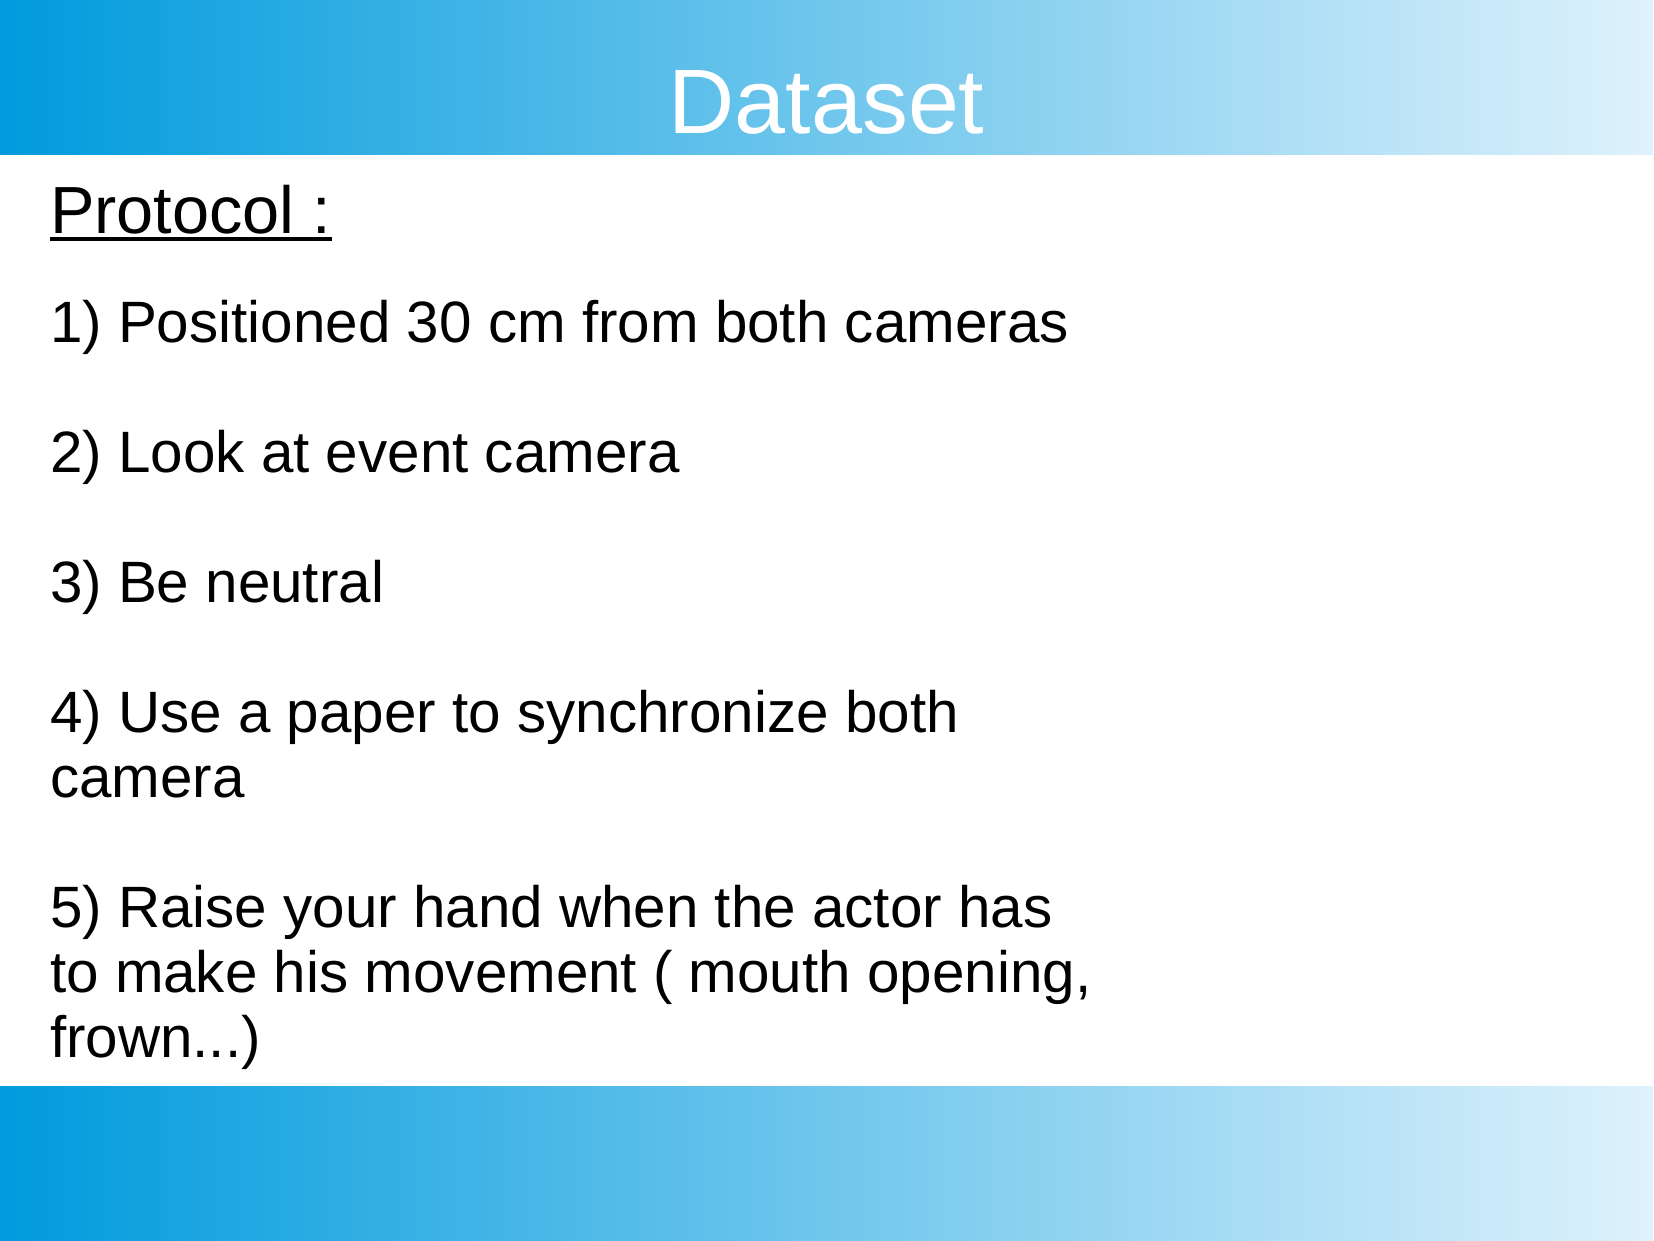

# Dataset
Protocol :
1) Positioned 30 cm from both cameras
2) Look at event camera
3) Be neutral
4) Use a paper to synchronize both
camera
5) Raise your hand when the actor has
to make his movement ( mouth opening,
frown...)